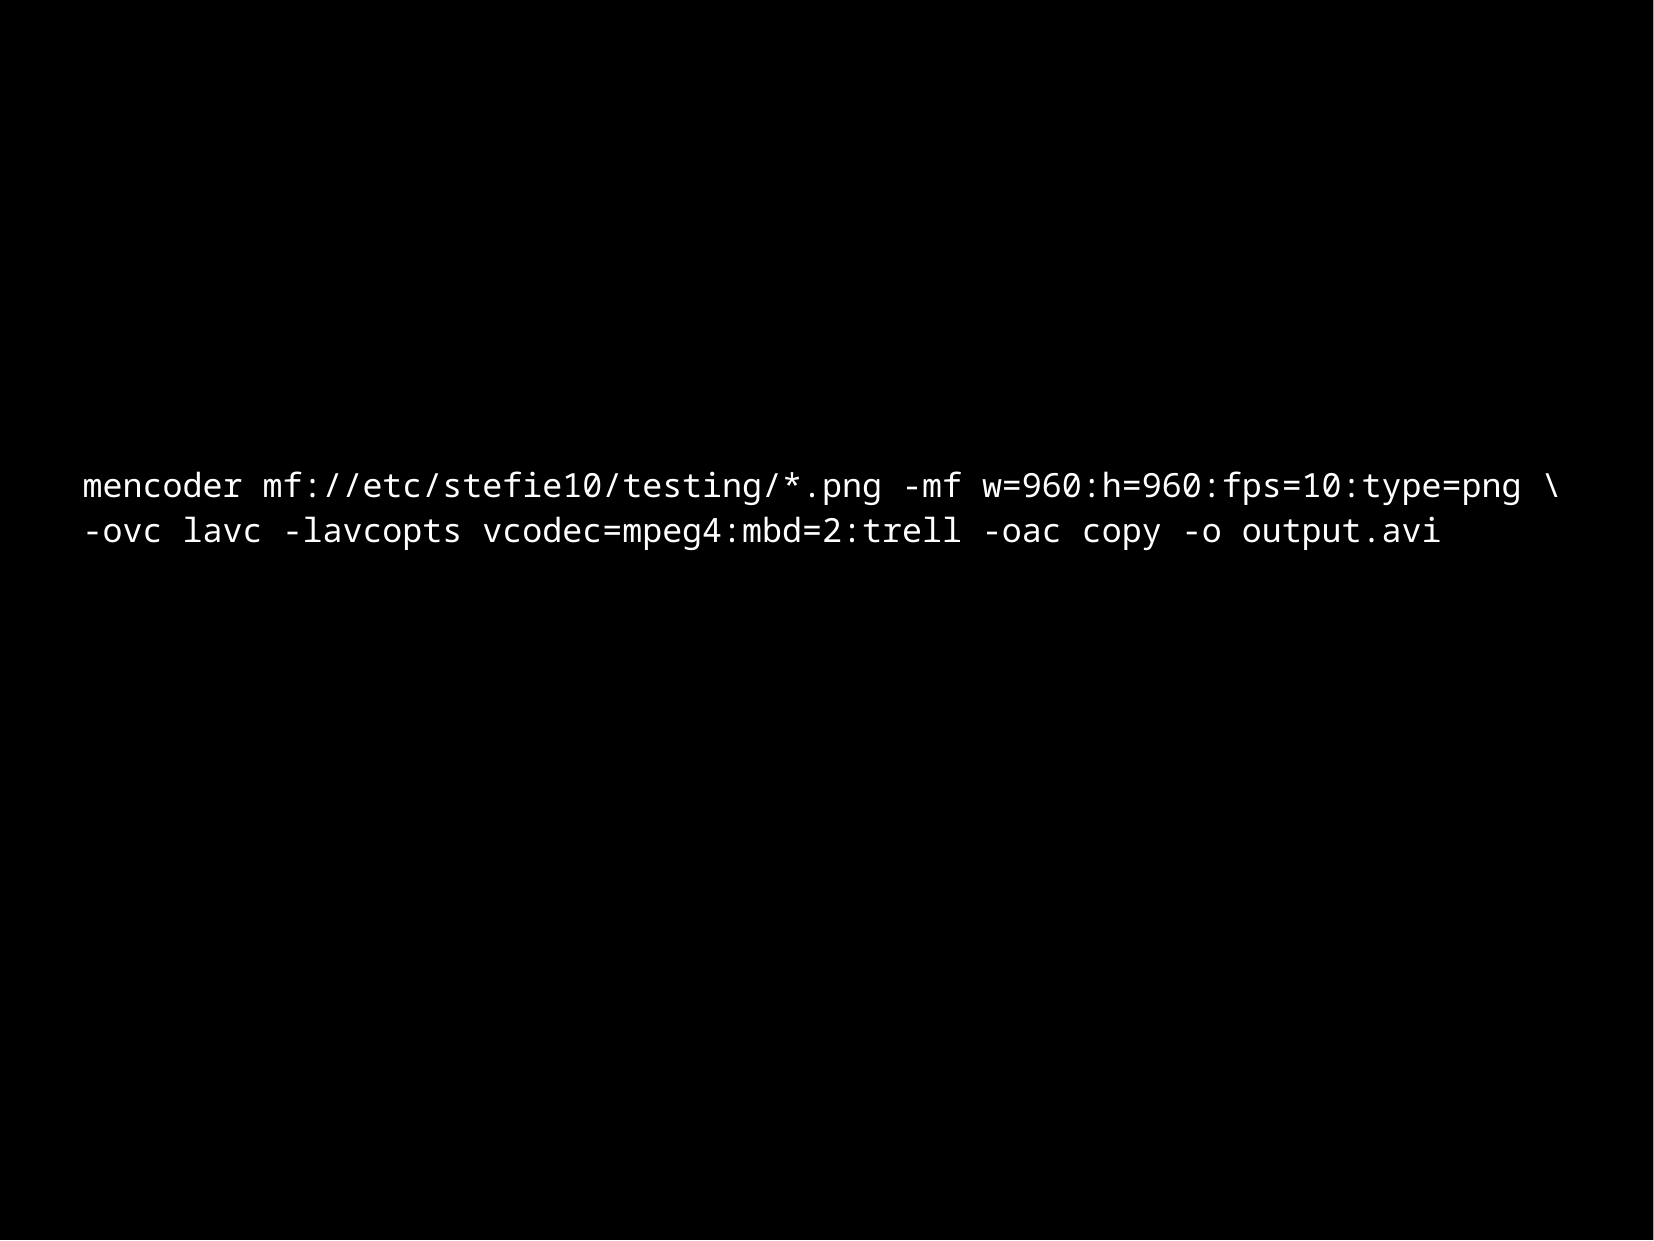

# mencoder mf://etc/stefie10/testing/*.png -mf w=960:h=960:fps=10:type=png \
-ovc lavc -lavcopts vcodec=mpeg4:mbd=2:trell -oac copy -o output.avi